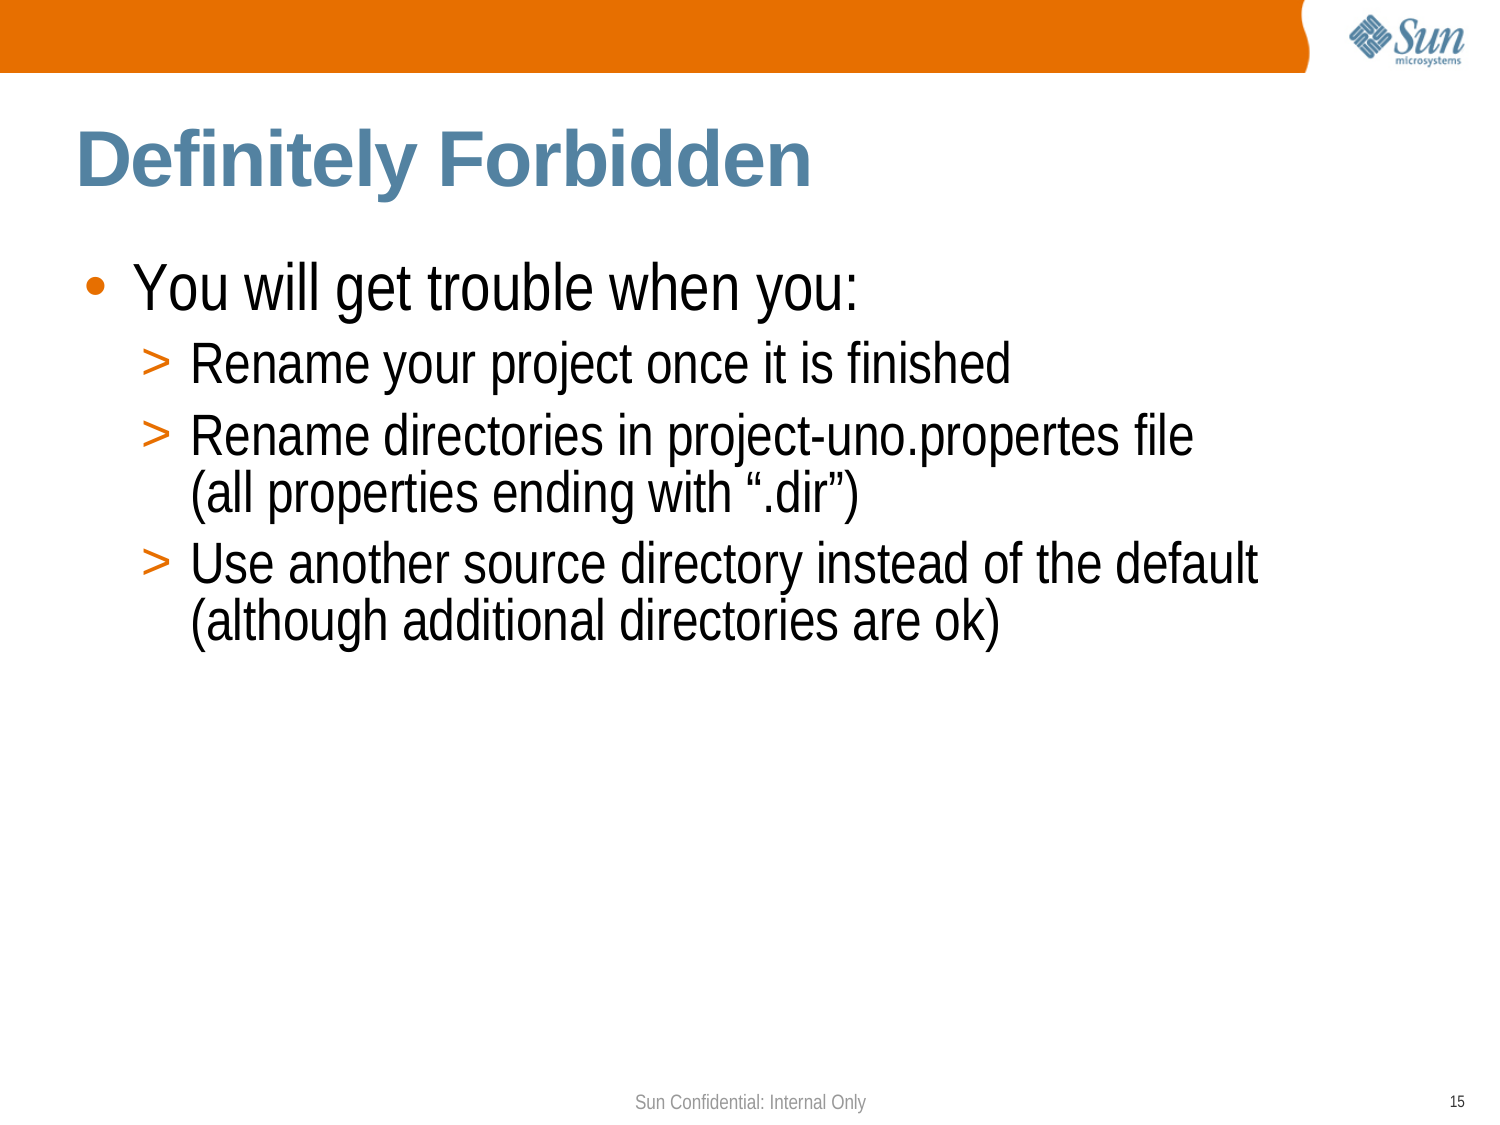

# Definitely Forbidden
You will get trouble when you:
Rename your project once it is finished
Rename directories in project-uno.propertes file
(all properties ending with “.dir”)
Use another source directory instead of the default
(although additional directories are ok)